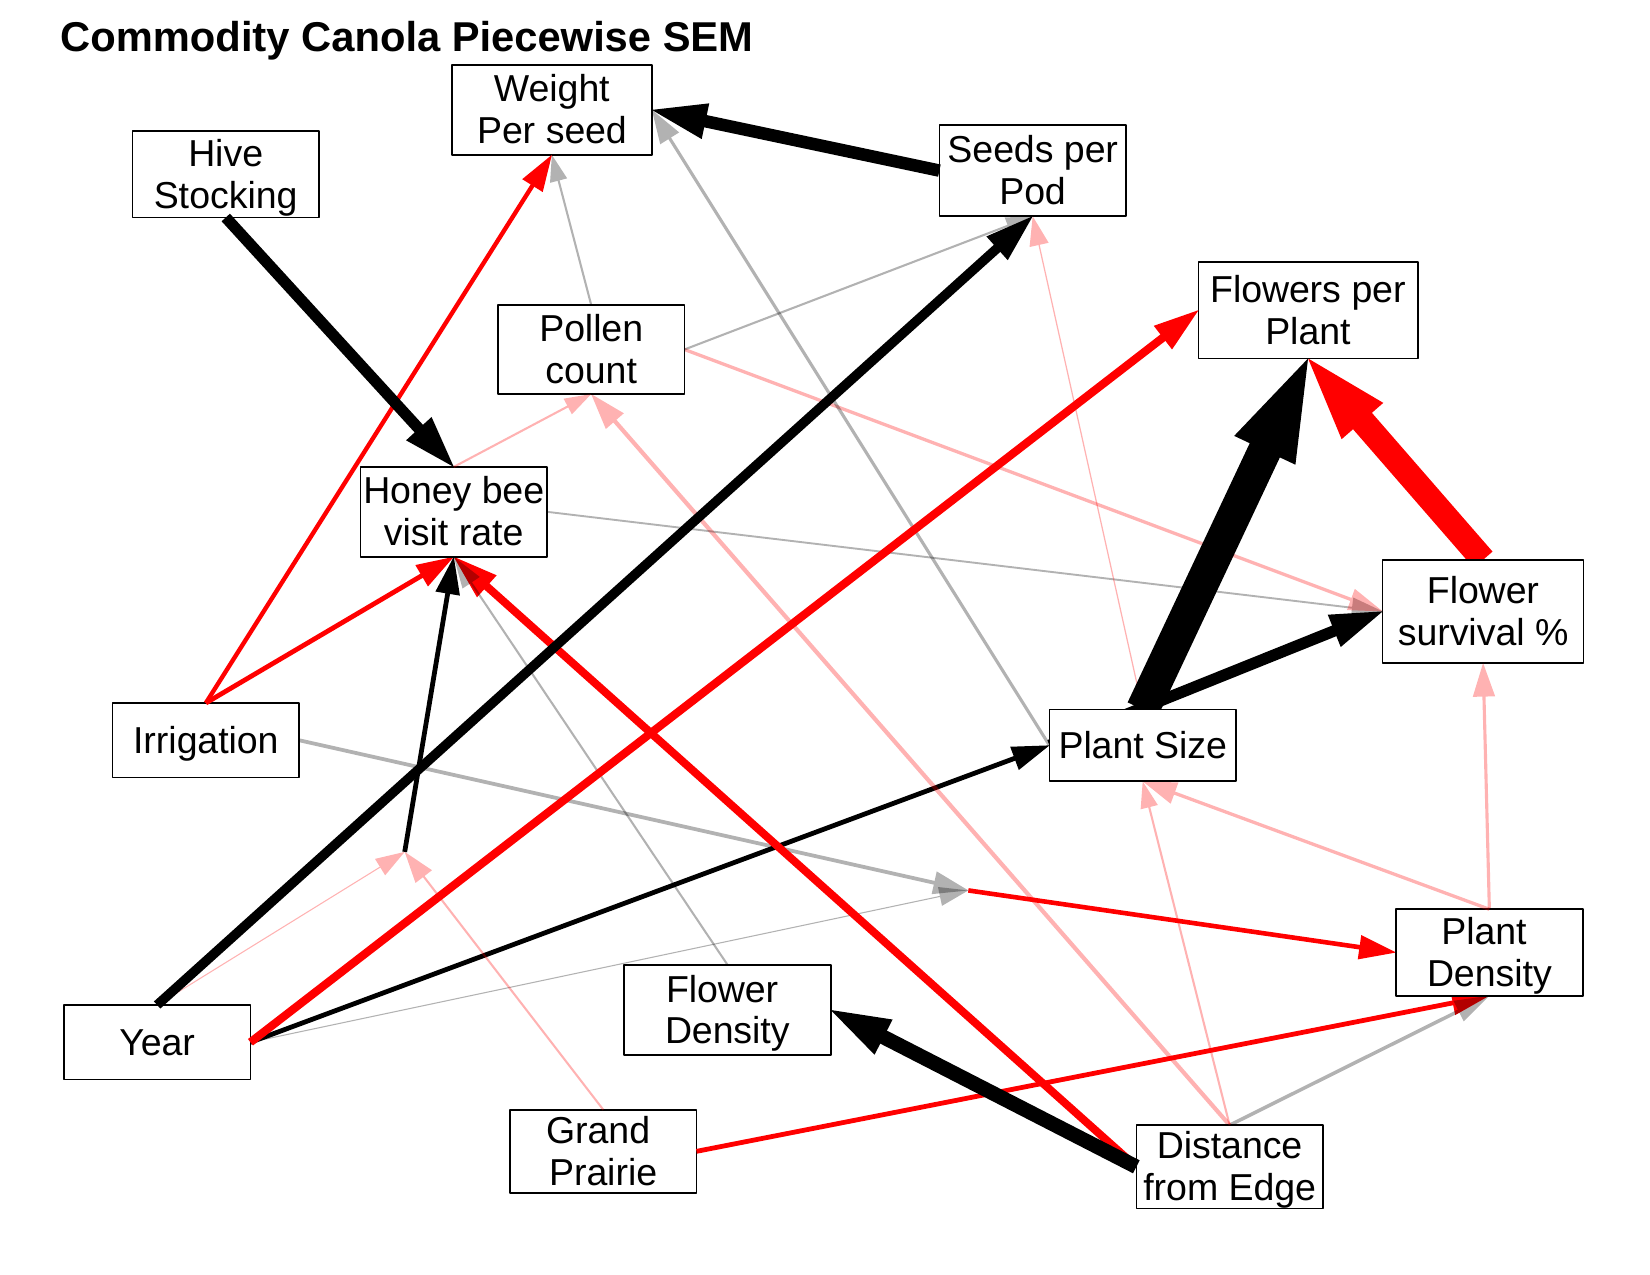

Commodity Canola Piecewise SEM
Weight
Per seed
Seeds per
Pod
Hive
Stocking
Flowers per
Plant
Pollen
count
Honey bee
visit rate
Flower
survival %
Irrigation
Plant Size
Plant
Density
Flower
Density
Year
Grand
Prairie
Distance
from Edge